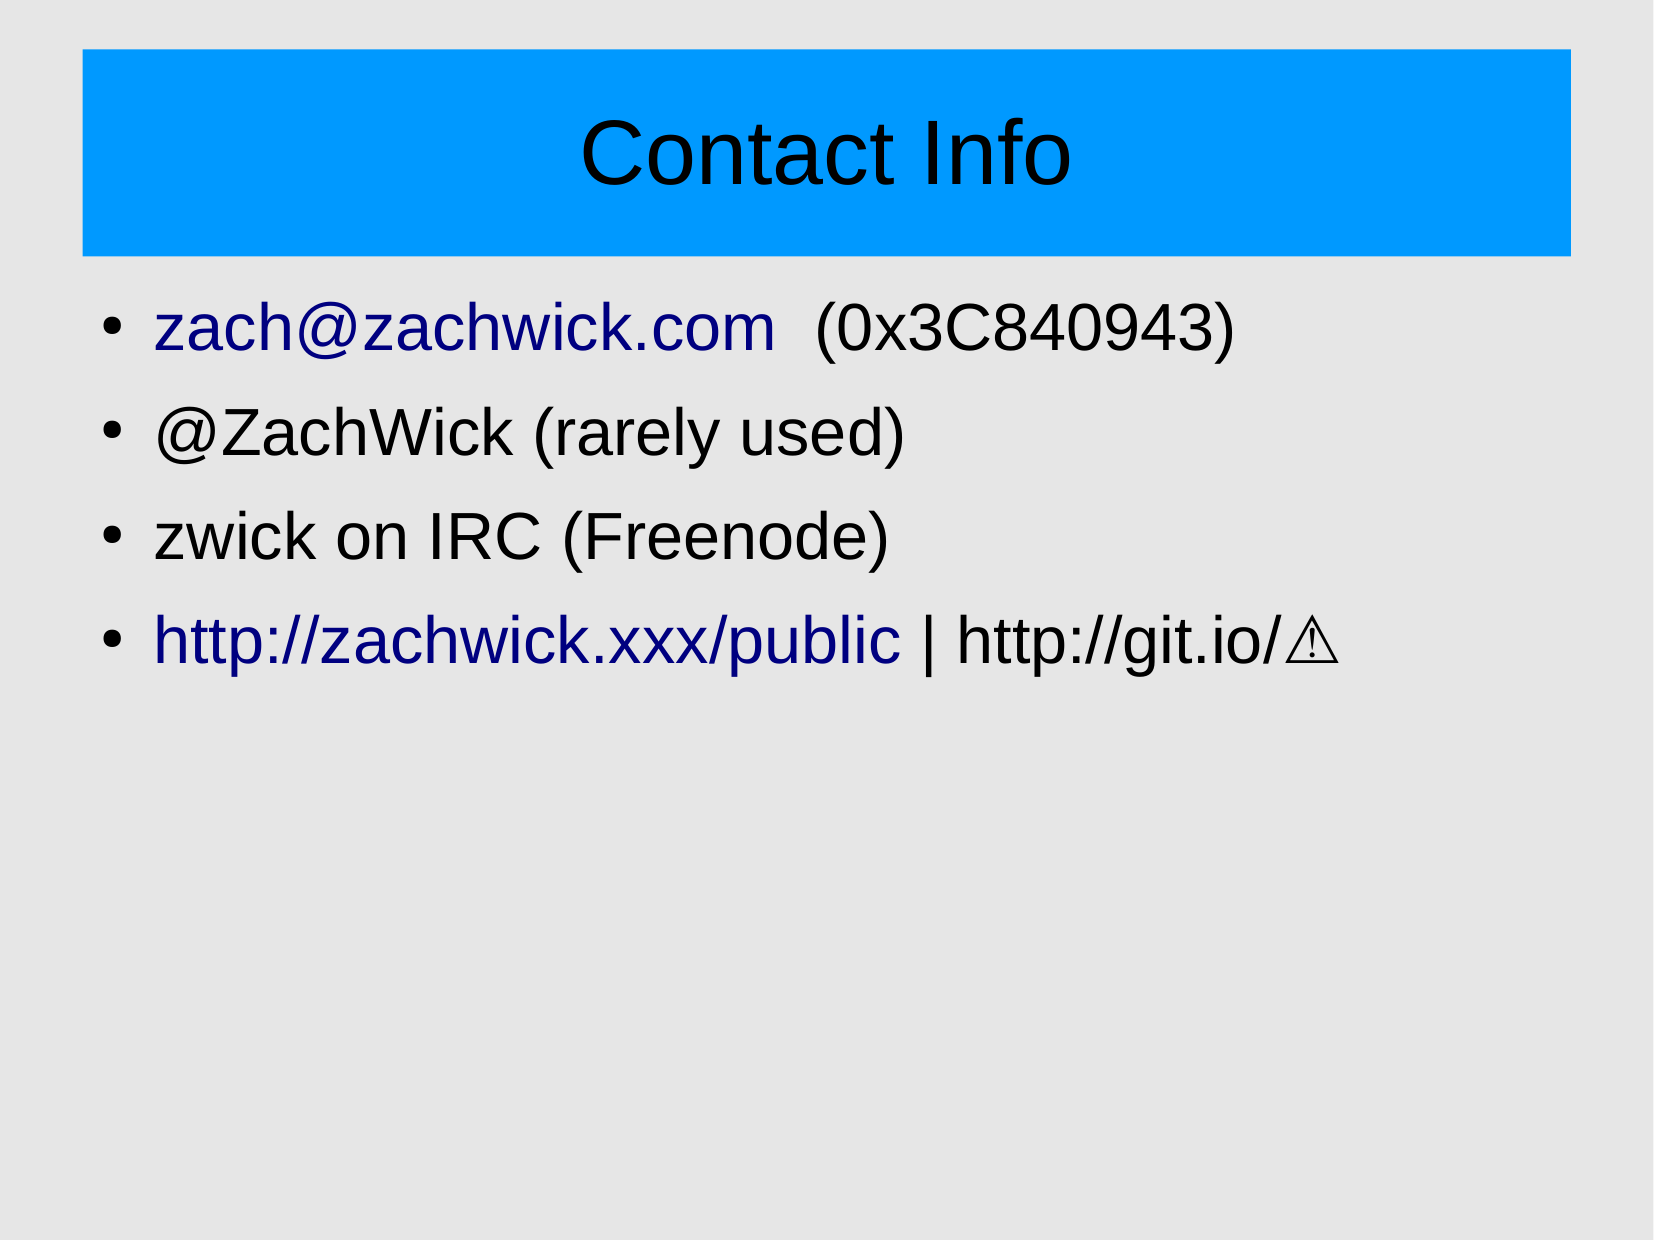

# Contact Info
zach@zachwick.com (0x3C840943)
@ZachWick (rarely used)
zwick on IRC (Freenode)
http://zachwick.xxx/public | http://git.io/⚠